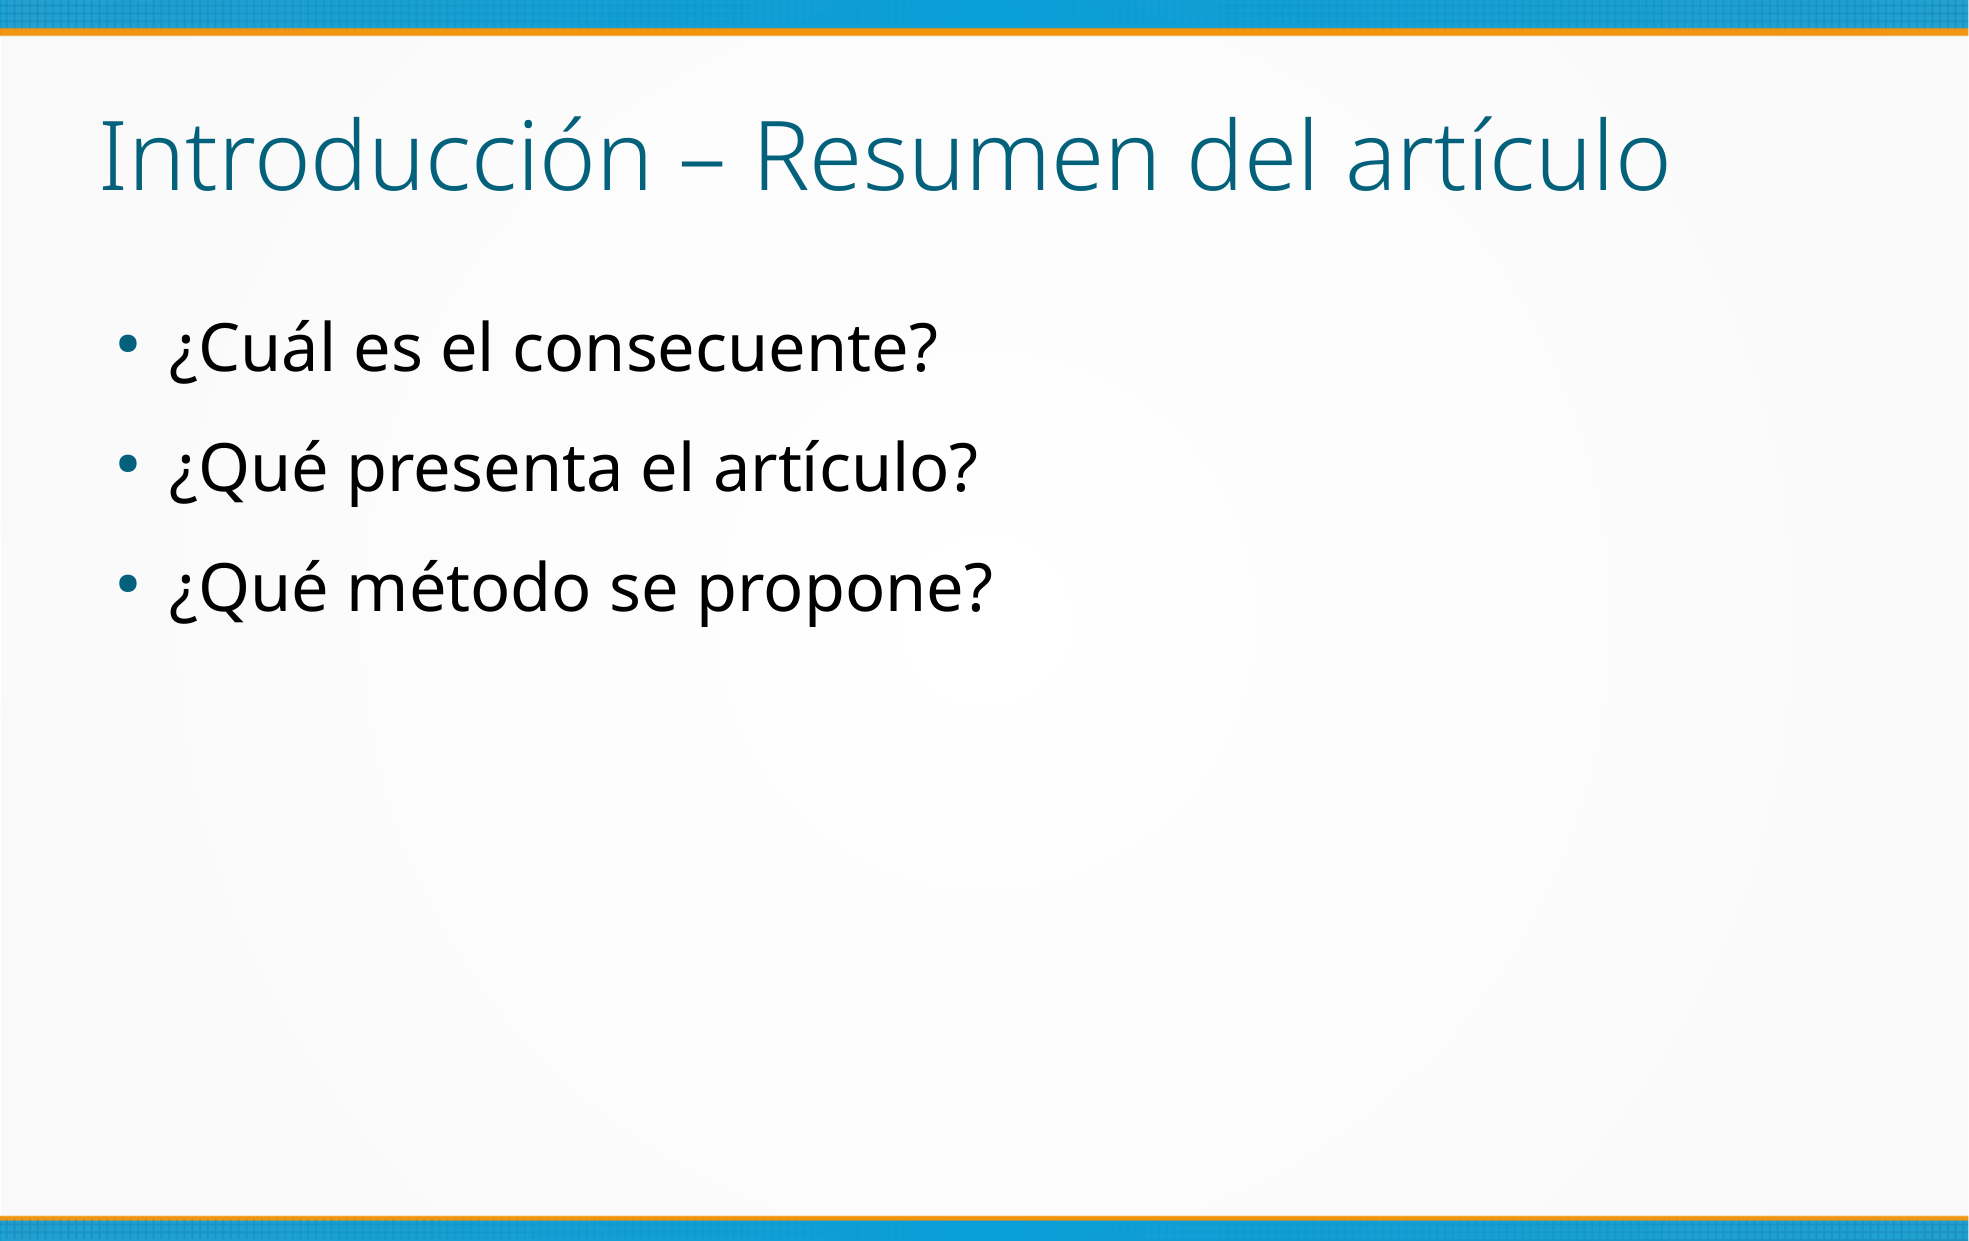

# Introducción – Resumen del artículo
¿Cuál es el consecuente?
¿Qué presenta el artículo?
¿Qué método se propone?